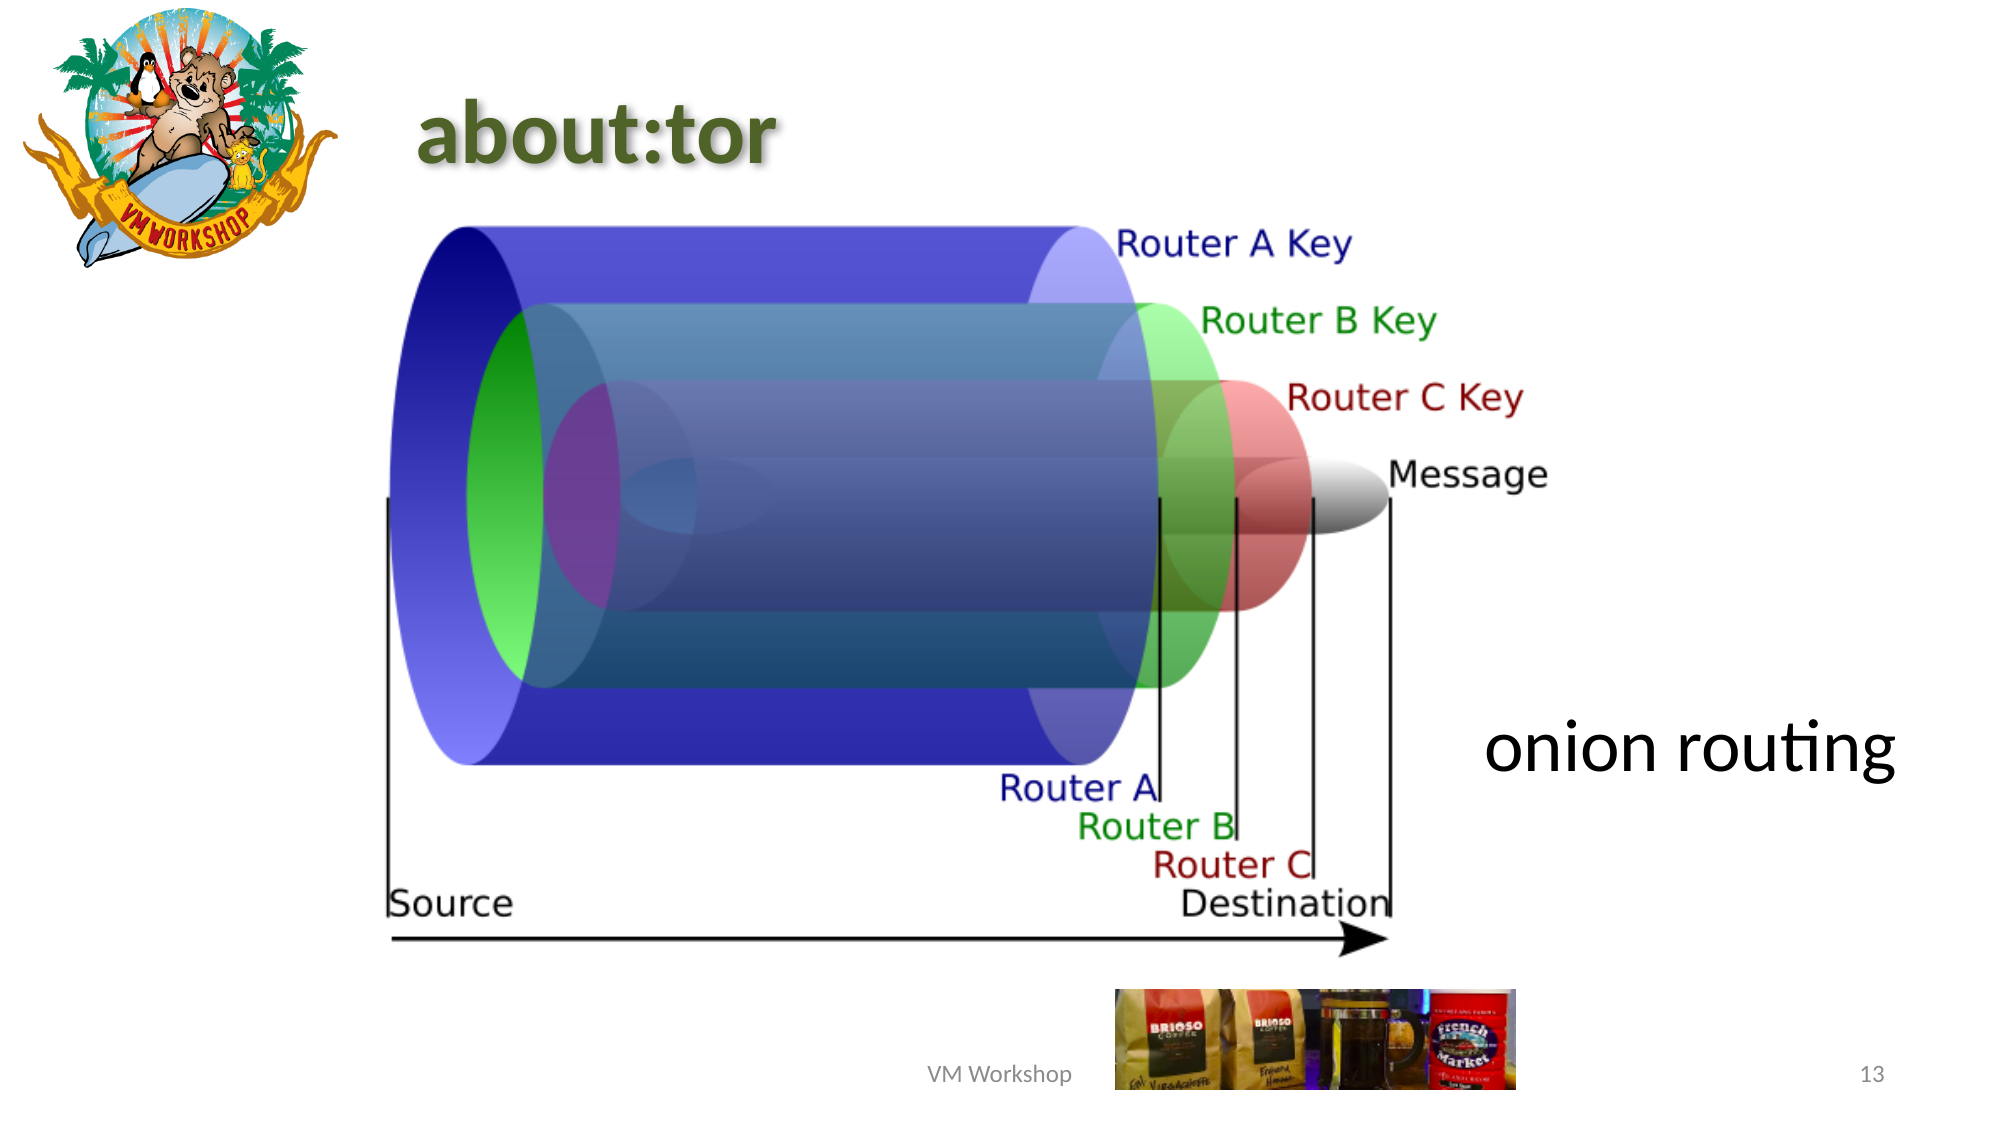

about:tor
# onion routing
VM Workshop
13